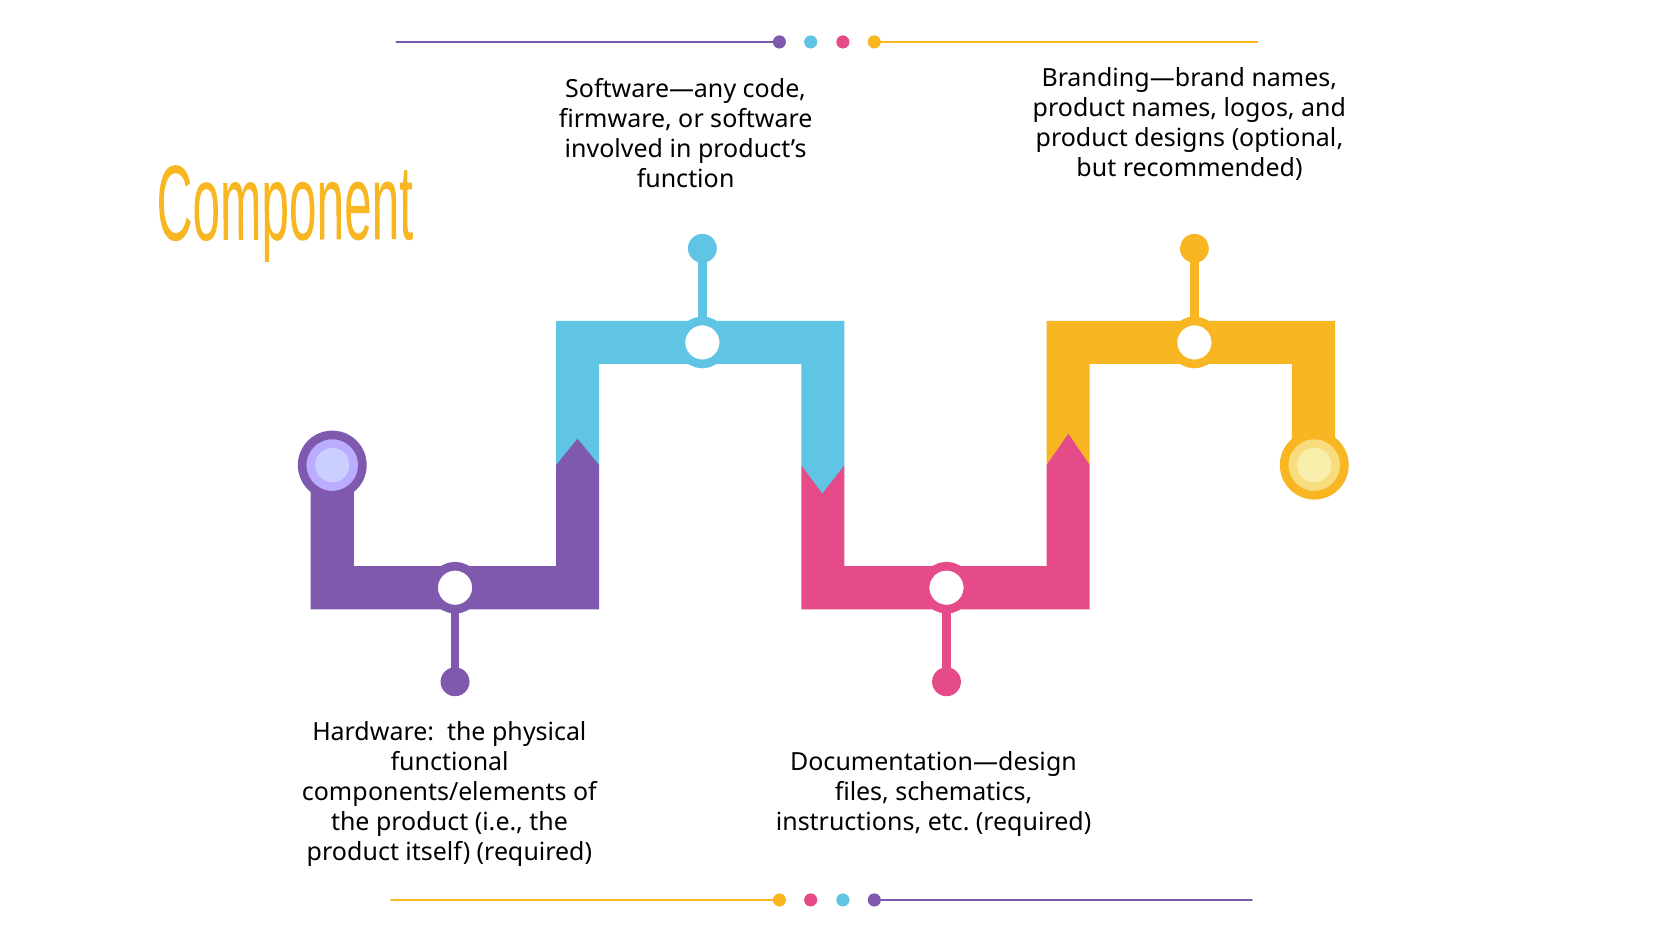

Branding—brand names, product names, logos, and product designs (optional, but recommended)
Software—any code, firmware, or software involved in product’s function
Component
# Hardware: the physical functional components/elements of the product (i.e., the product itself) (required)
Documentation—design files, schematics, instructions, etc. (required)